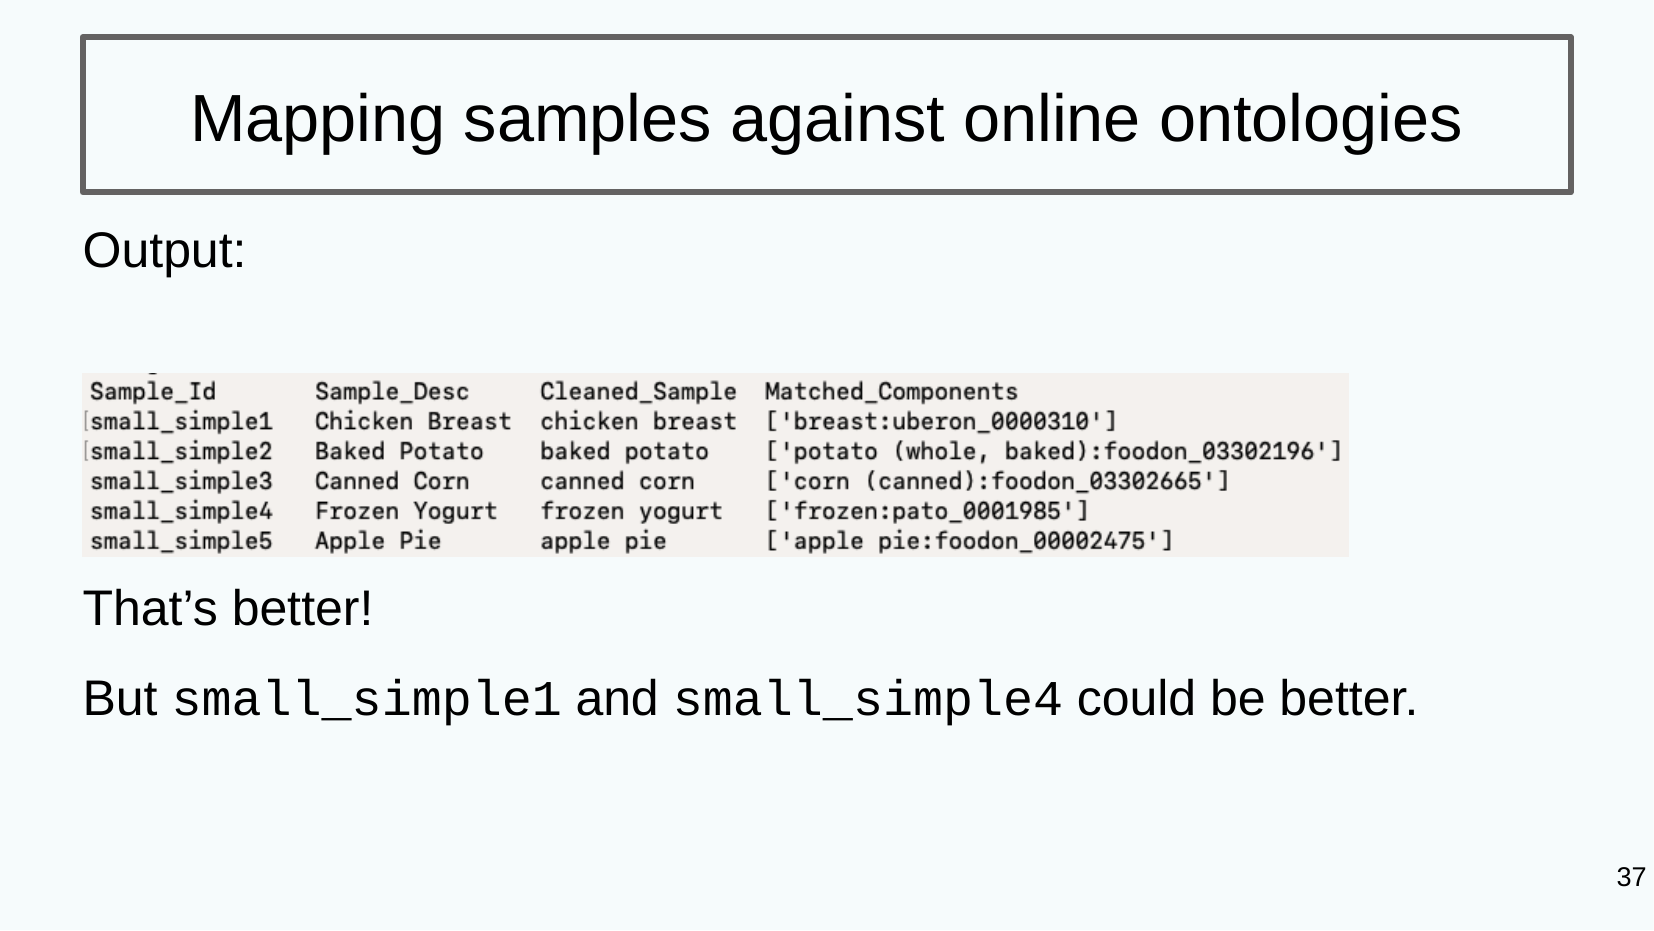

Mapping samples against online ontologies
Output:
That’s better!
But small_simple1 and small_simple4 could be better.